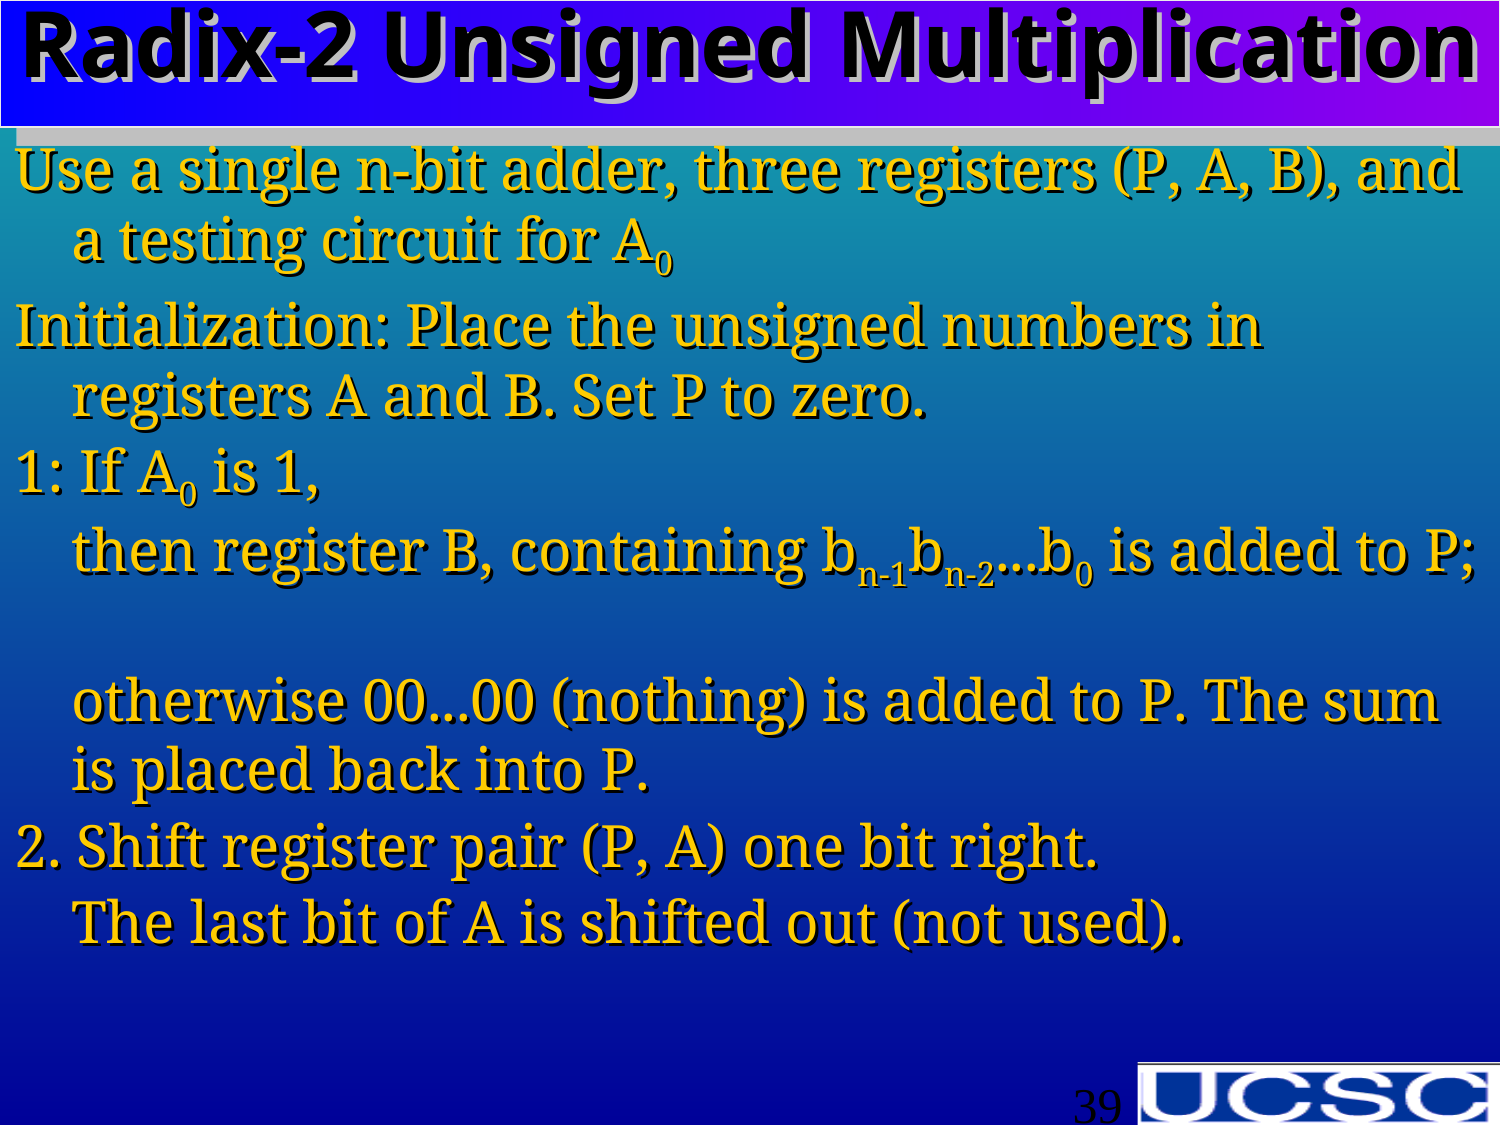

# Radix-2 Unsigned Multiplication
Use a single n-bit adder, three registers (P, A, B), and a testing circuit for A0
Initialization: Place the unsigned numbers in registers A and B. Set P to zero.
1: If A0 is 1,
then register B, containing bn-1bn-2...b0 is added to P;
otherwise 00...00 (nothing) is added to P. The sum is placed back into P.
2. Shift register pair (P, A) one bit right.
	The last bit of A is shifted out (not used).
39